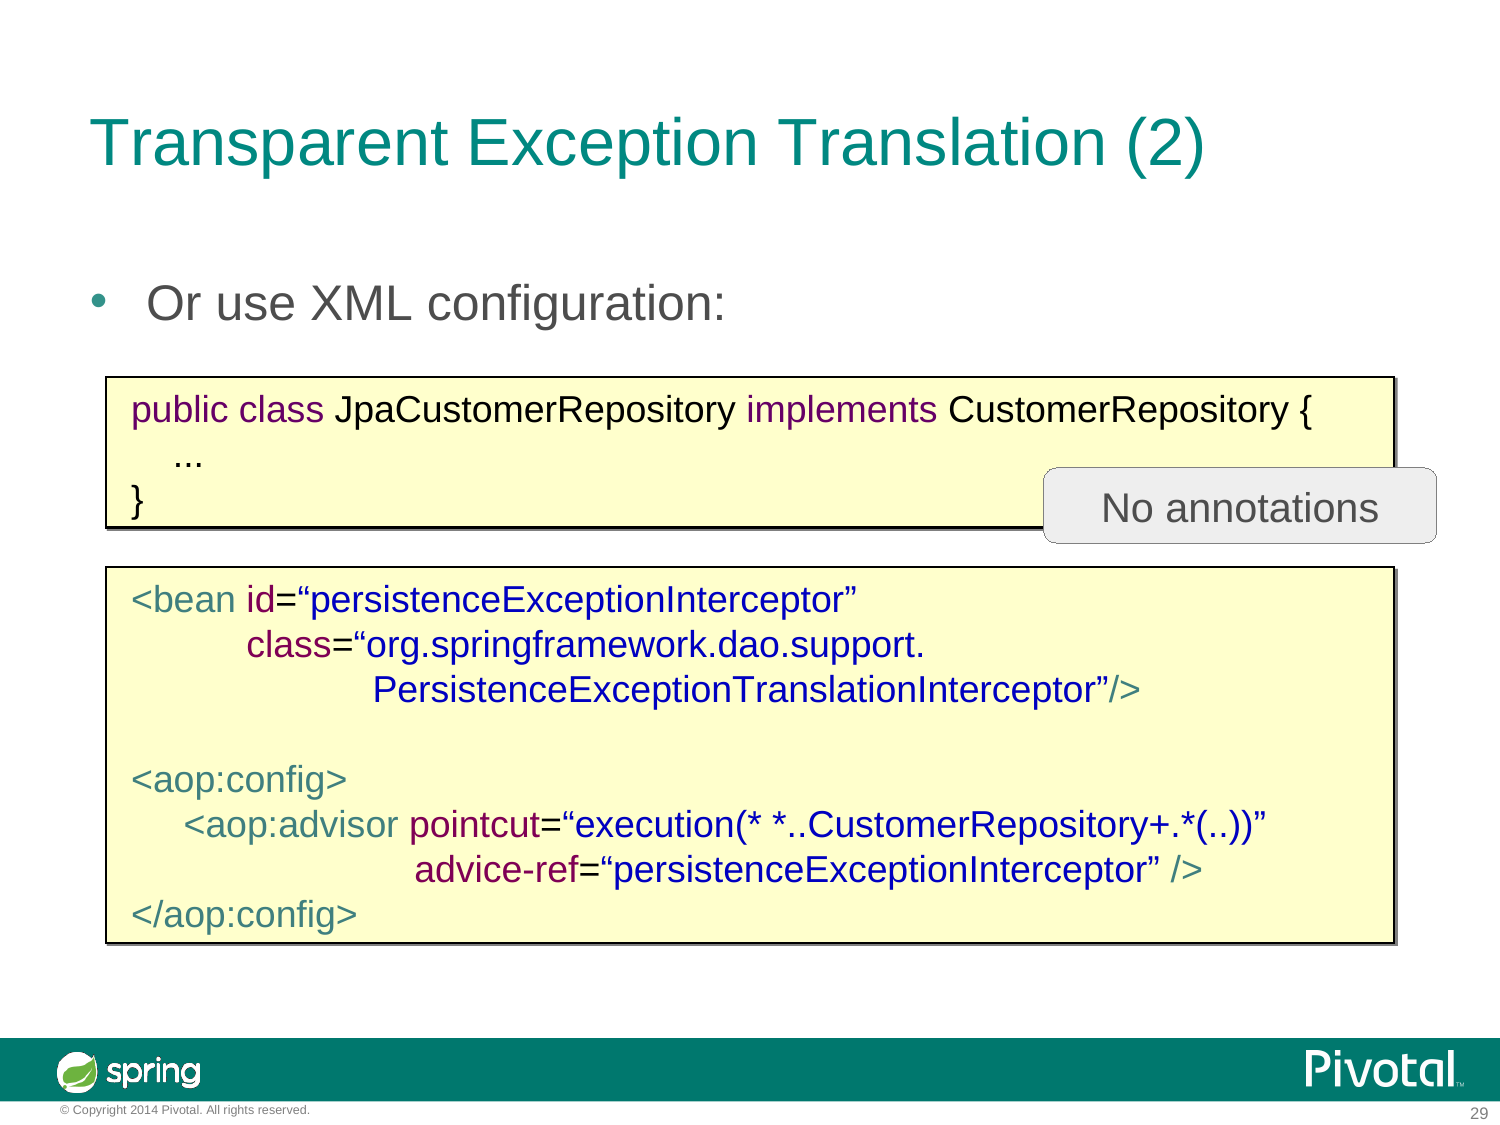

# Transparent Exception Translation (2)
Or use XML configuration:
 public class JpaCustomerRepository implements CustomerRepository {
 ...
 }
No annotations
 <bean id=“persistenceExceptionInterceptor”
 class=“org.springframework.dao.support.
 PersistenceExceptionTranslationInterceptor”/>
 <aop:config>
 <aop:advisor pointcut=“execution(* *..CustomerRepository+.*(..))”
 advice-ref=“persistenceExceptionInterceptor” />
 </aop:config>